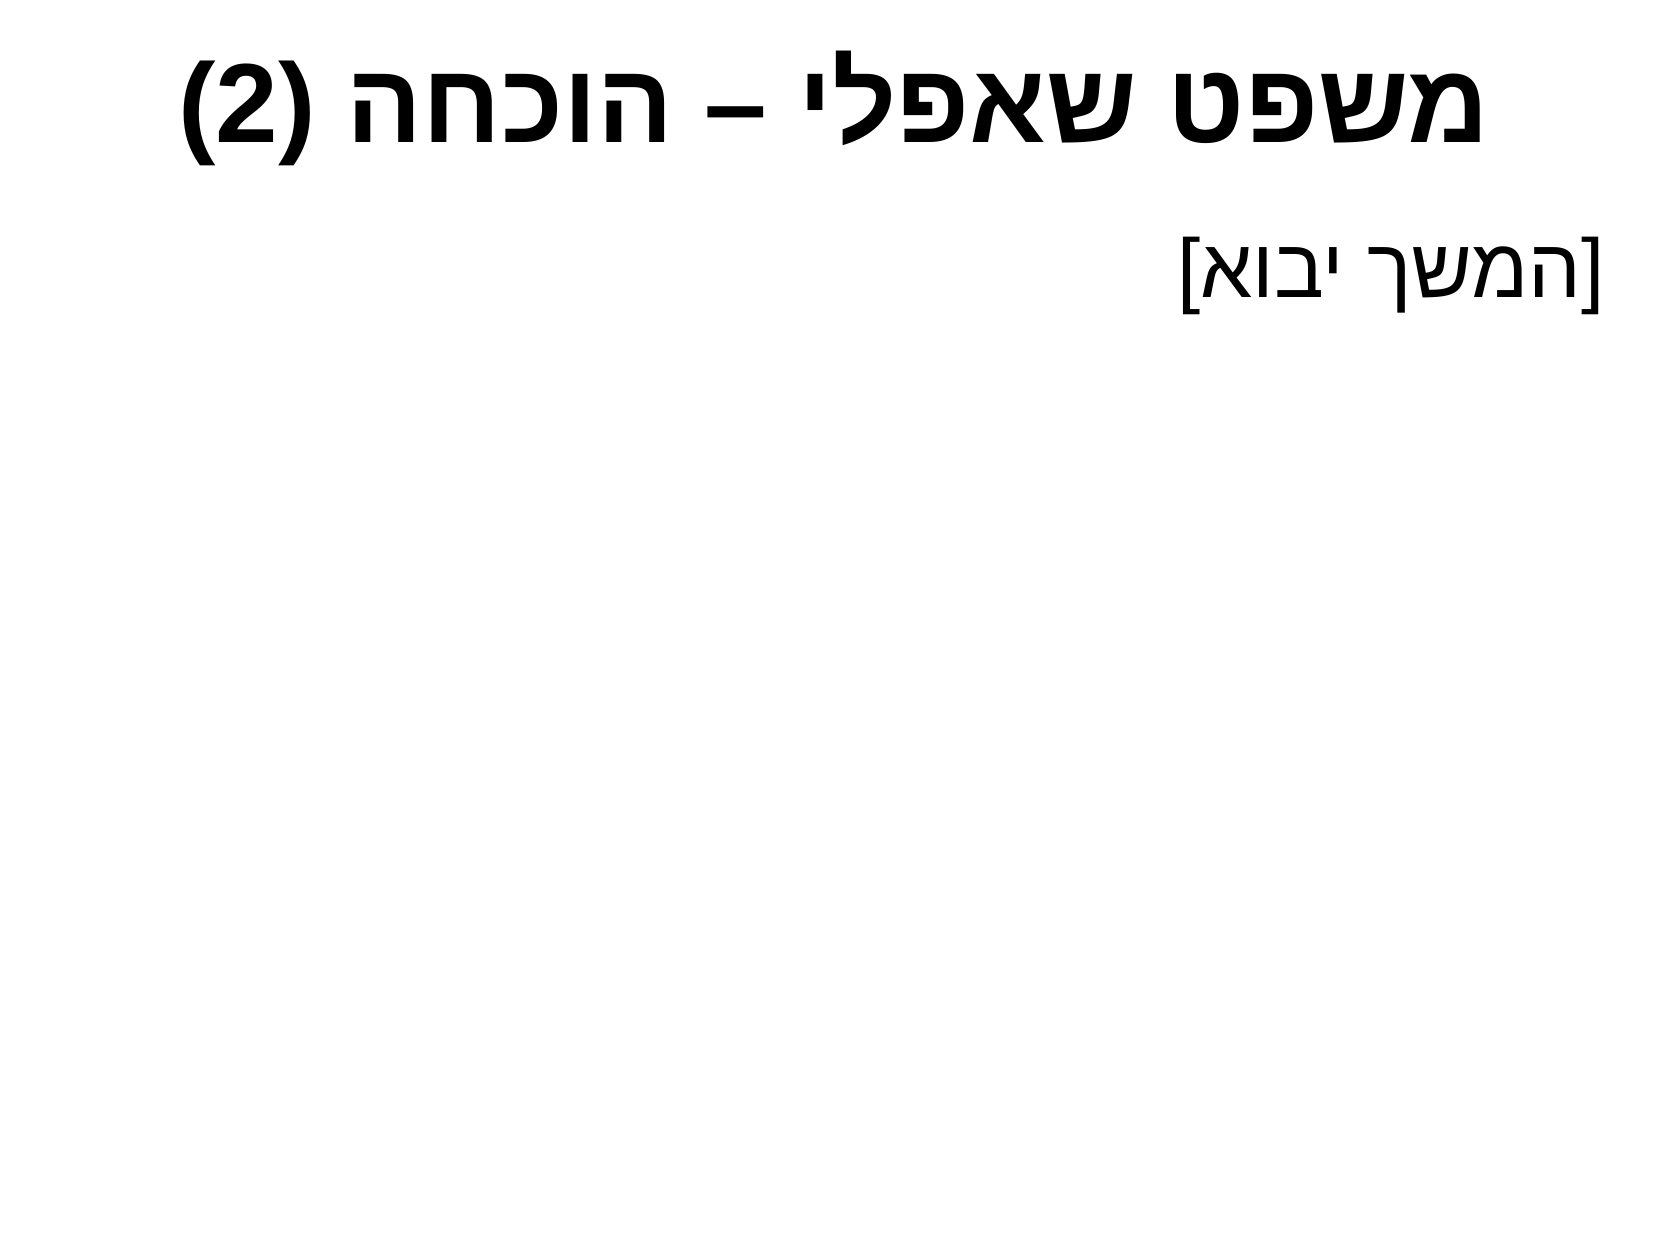

# משפט שאפלי – הוכחה (2)
[המשך יבוא]